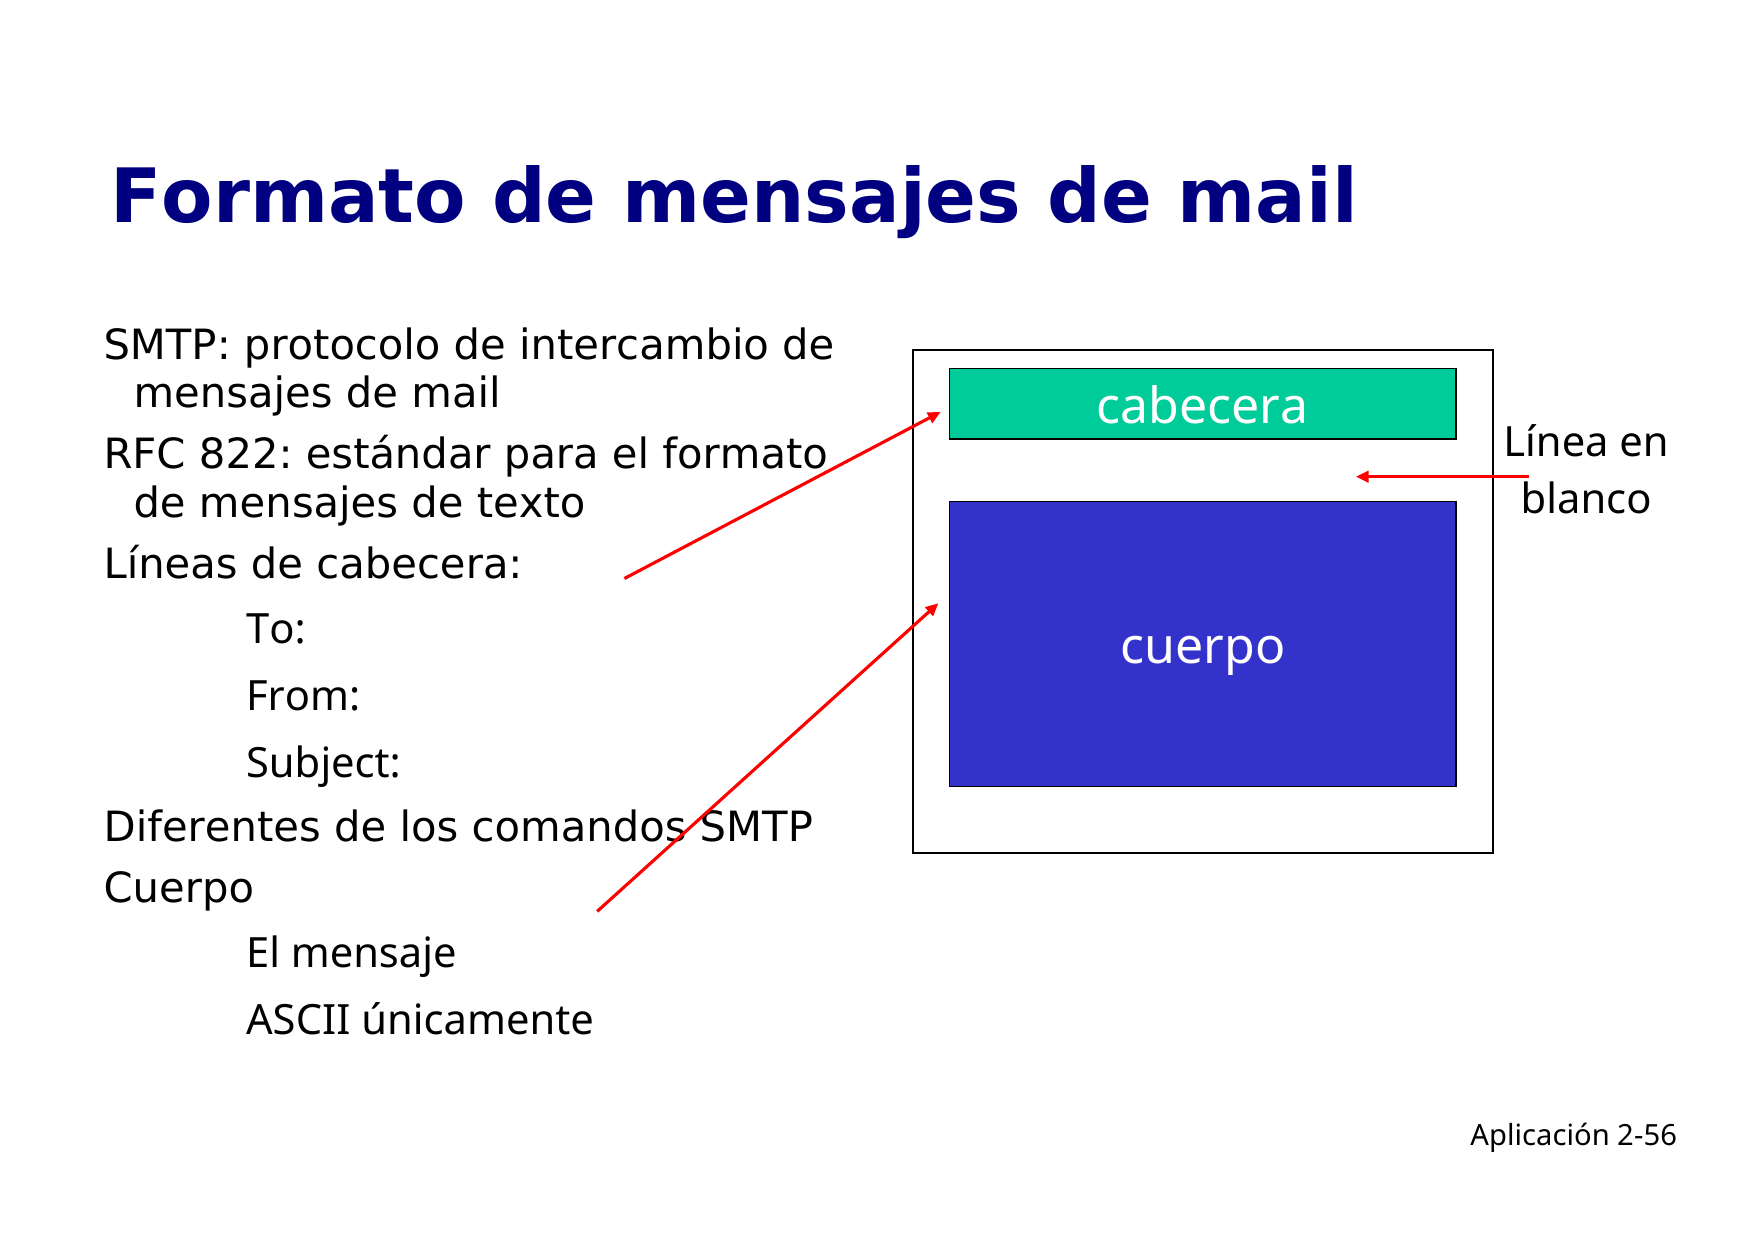

# Formato de mensajes de mail
SMTP: protocolo de intercambio de mensajes de mail
RFC 822: estándar para el formato de mensajes de texto
Líneas de cabecera:
To:
From:
Subject:
Diferentes de los comandos SMTP
Cuerpo
El mensaje
ASCII únicamente
cabecera
Línea en
blanco
cuerpo